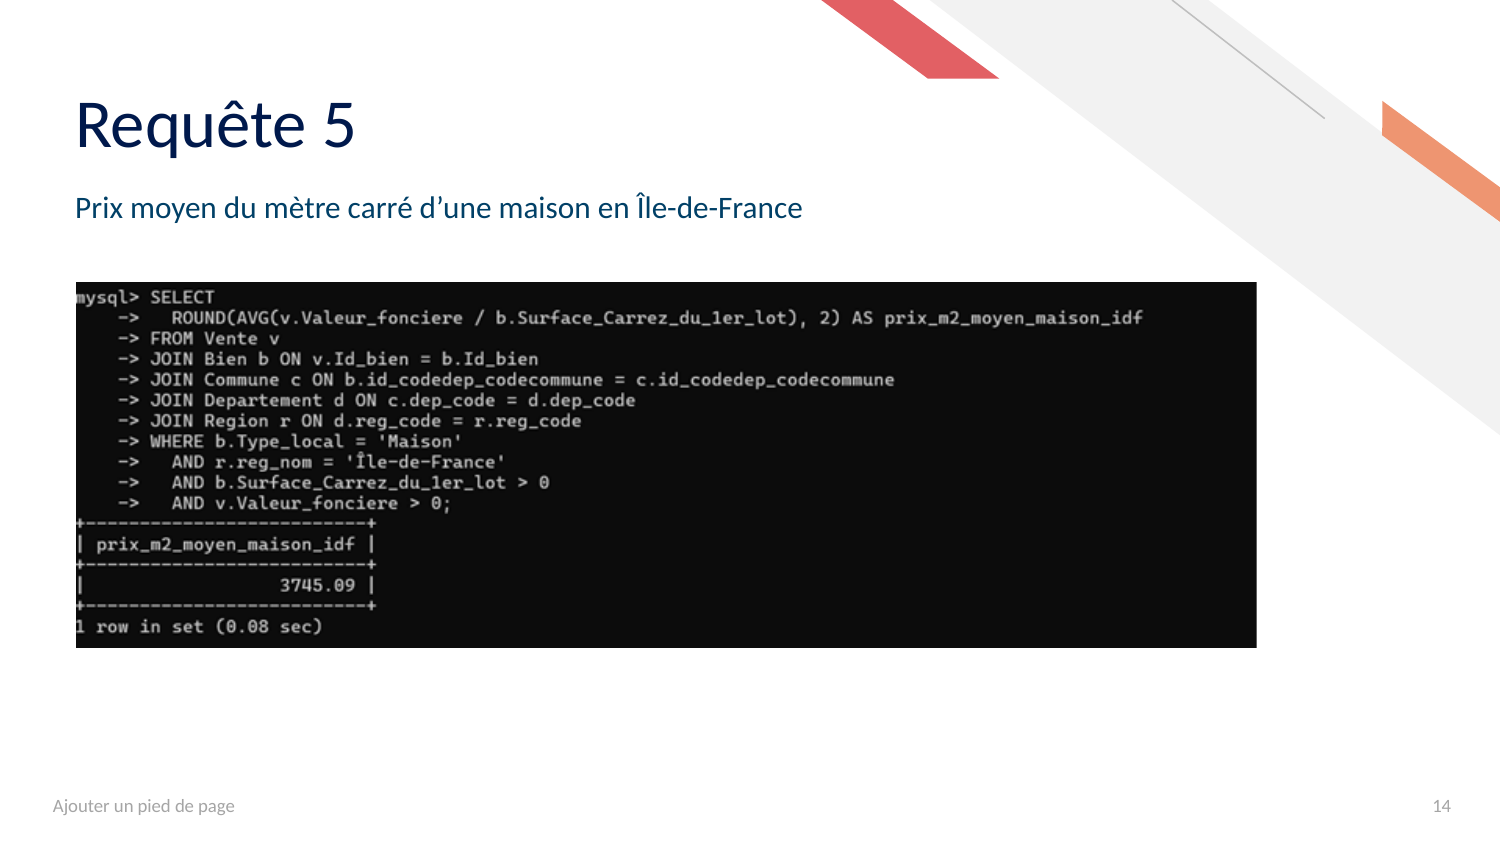

# Requête 5
Prix moyen du mètre carré d’une maison en Île-de-France
Ajouter un pied de page